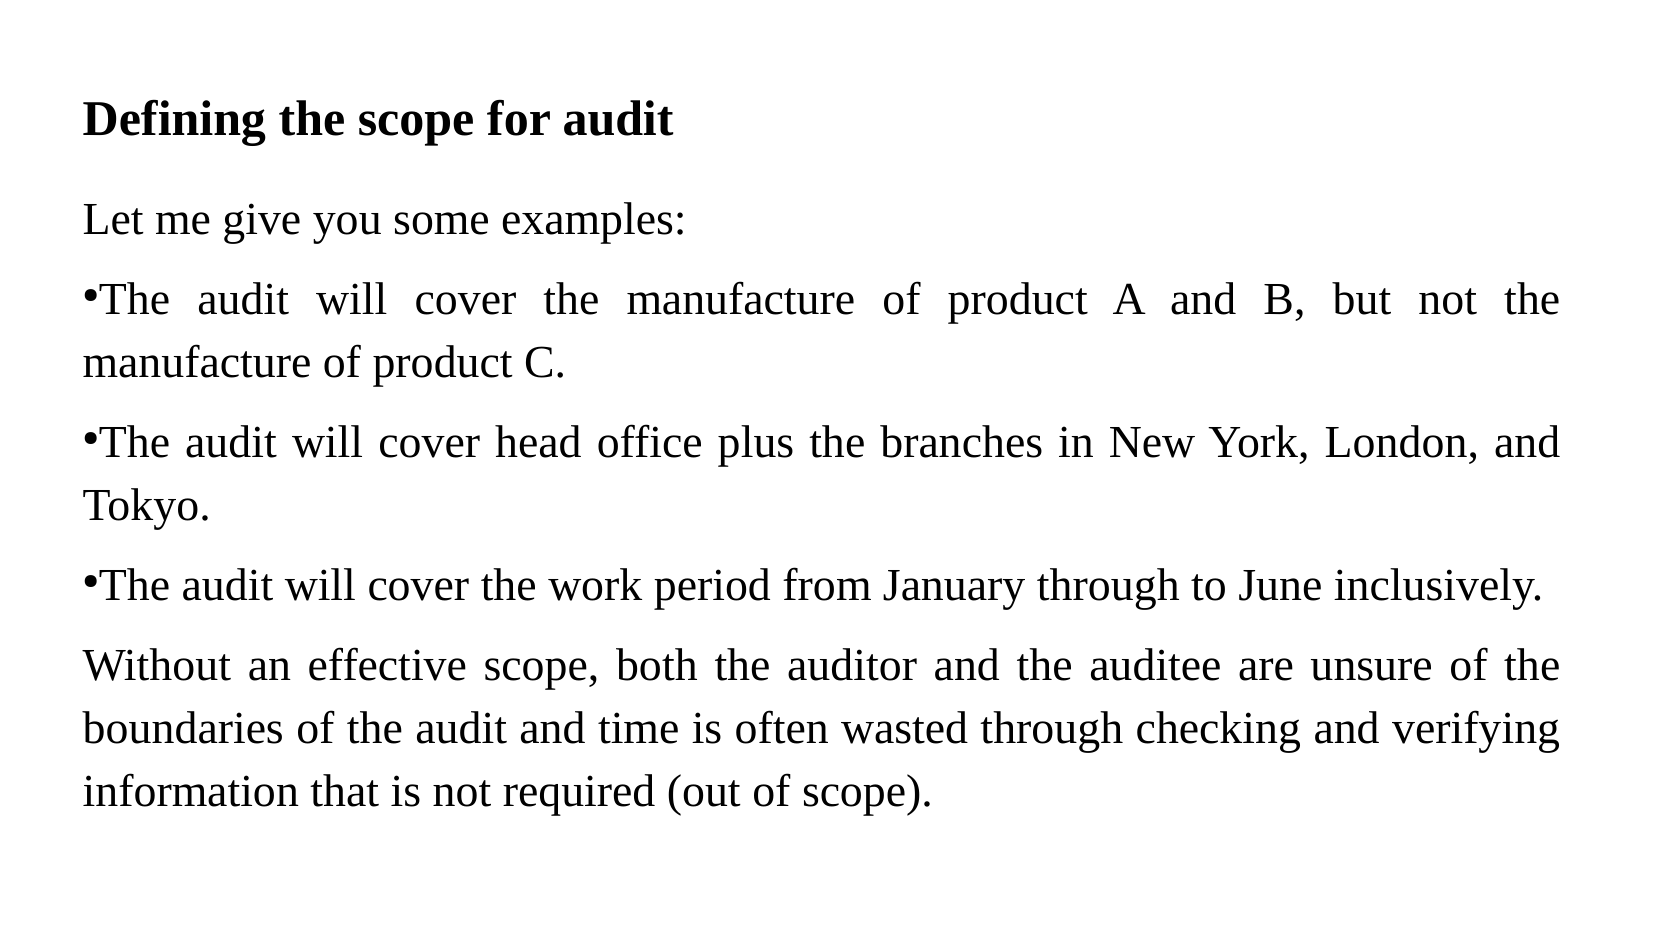

# Defining the scope for audit
Let me give you some examples:
The audit will cover the manufacture of product A and B, but not the manufacture of product C.
The audit will cover head office plus the branches in New York, London, and Tokyo.
The audit will cover the work period from January through to June inclusively.
Without an effective scope, both the auditor and the auditee are unsure of the boundaries of the audit and time is often wasted through checking and verifying information that is not required (out of scope).